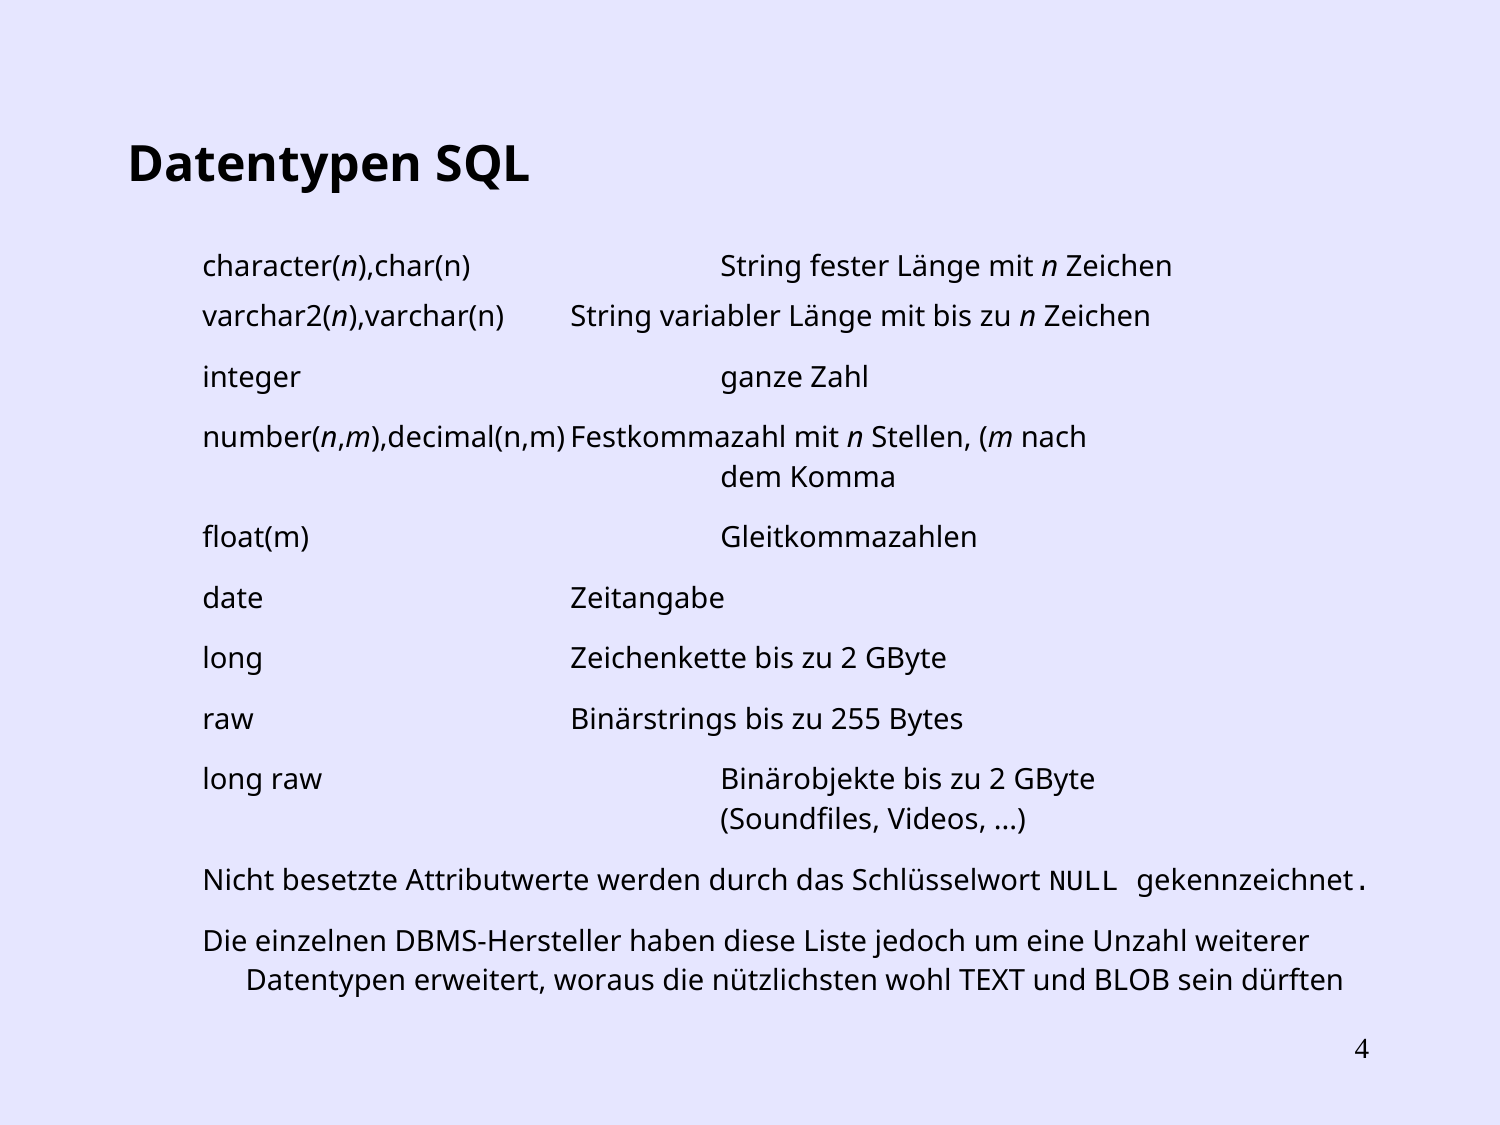

# Datentypen SQL
character(n),char(n)		String fester Länge mit n Zeichen
varchar2(n),varchar(n)	String variabler Länge mit bis zu n Zeichen
integer			ganze Zahl
number(n,m),decimal(n,m)	Festkommazahl mit n Stellen, (m nach
				dem Komma
float(m)			Gleitkommazahlen
date			Zeitangabe
long			Zeichenkette bis zu 2 GByte
raw			Binärstrings bis zu 255 Bytes
long raw			Binärobjekte bis zu 2 GByte
				(Soundfiles, Videos, ...)
Nicht besetzte Attributwerte werden durch das Schlüsselwort NULL gekennzeichnet.
Die einzelnen DBMS-Hersteller haben diese Liste jedoch um eine Unzahl weiterer Datentypen erweitert, woraus die nützlichsten wohl TEXT und BLOB sein dürften
4